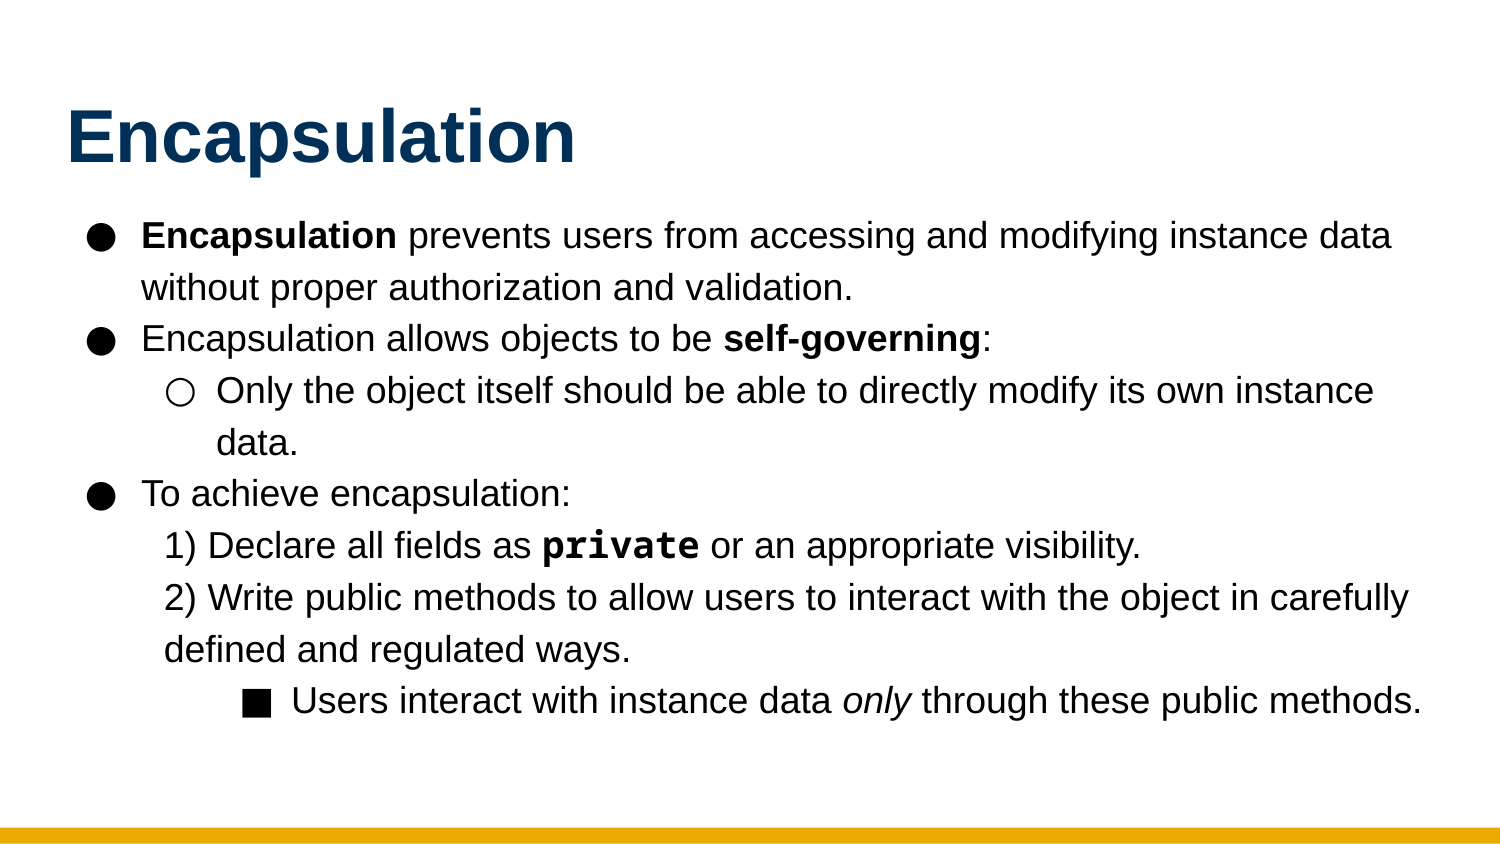

# Encapsulation
Encapsulation prevents users from accessing and modifying instance data without proper authorization and validation.
Encapsulation allows objects to be self-governing:
Only the object itself should be able to directly modify its own instance data.
To achieve encapsulation:
1) Declare all fields as private or an appropriate visibility.
2) Write public methods to allow users to interact with the object in carefully defined and regulated ways.
Users interact with instance data only through these public methods.